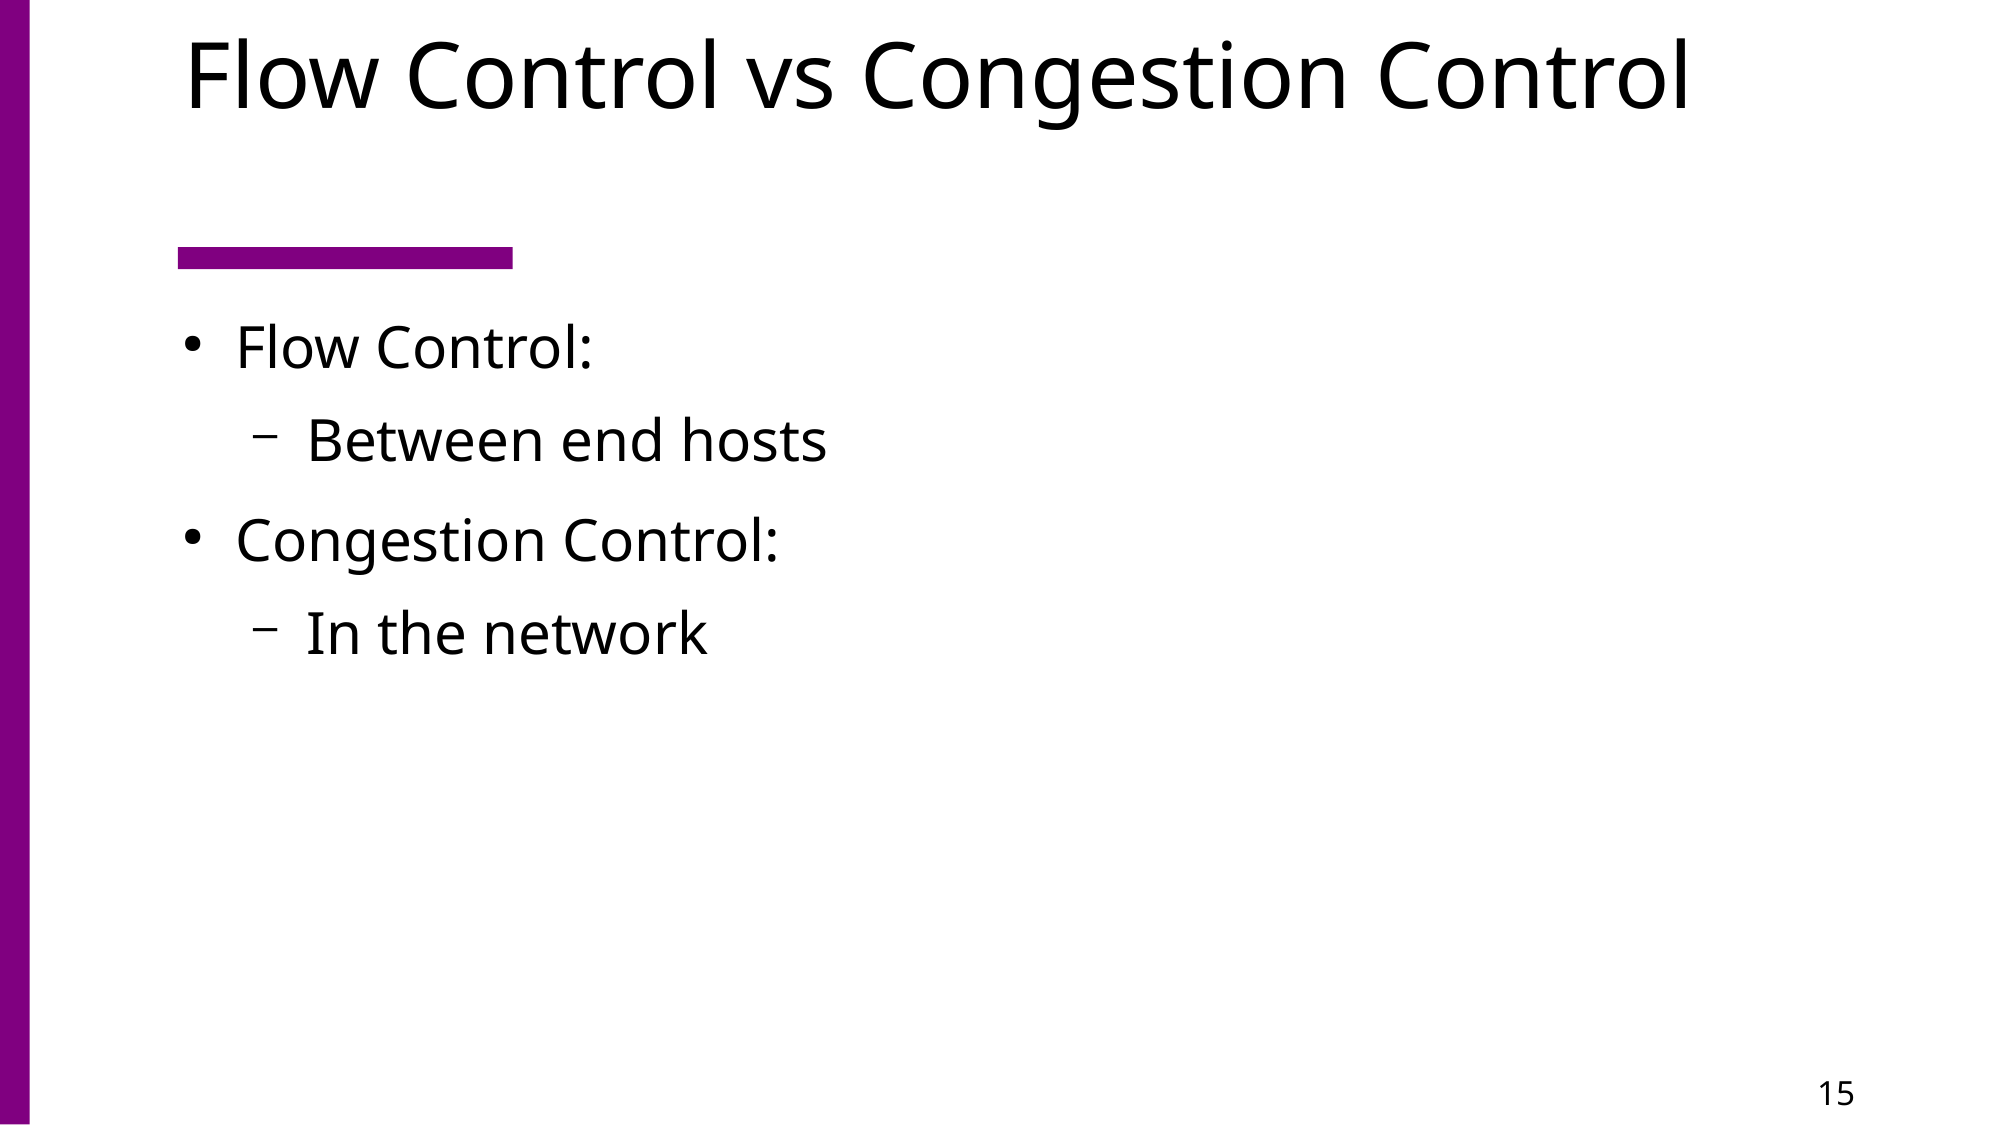

# Flow Control vs Congestion Control
Flow Control:
Between end hosts
Congestion Control:
In the network